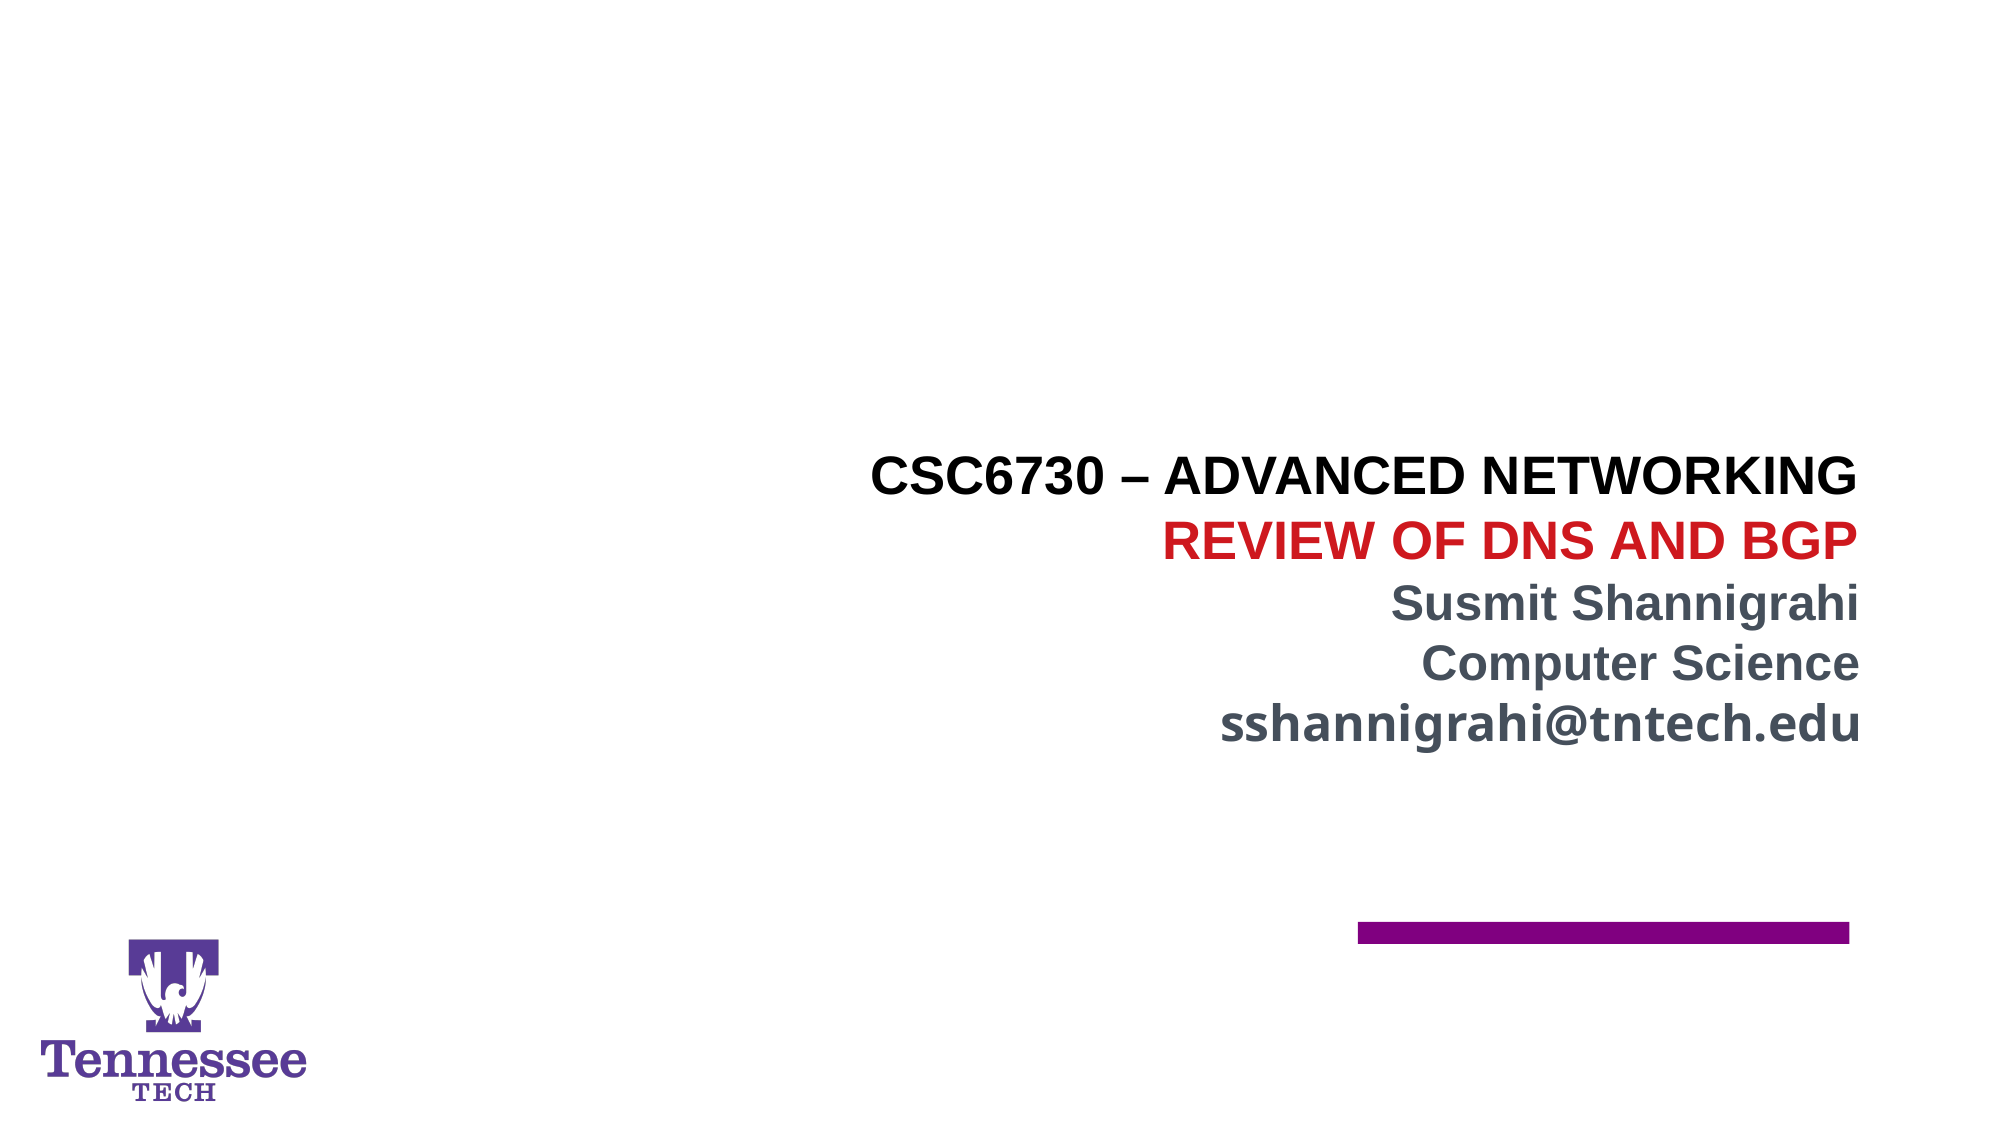

CSC6730 – Advanced Networking
Review of DNS and BGP
Susmit Shannigrahi
Computer Science
sshannigrahi@tntech.edu